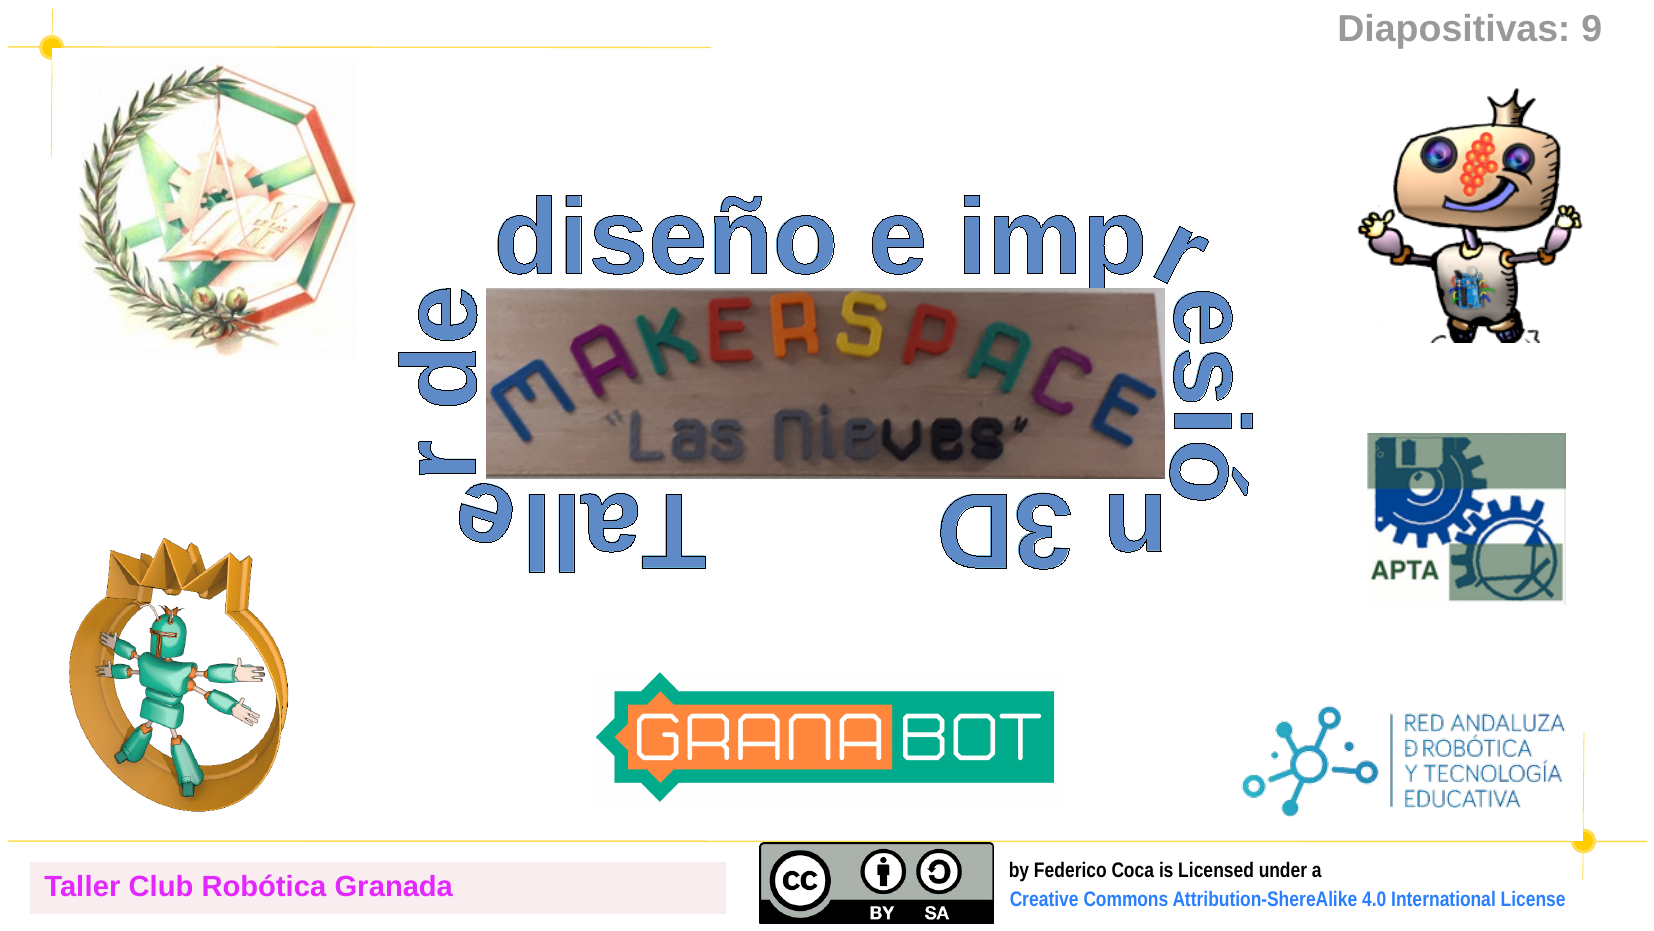

Diapositivas: 9
 Taller de diseño e impresión 3D
Taller Club Robótica Granada